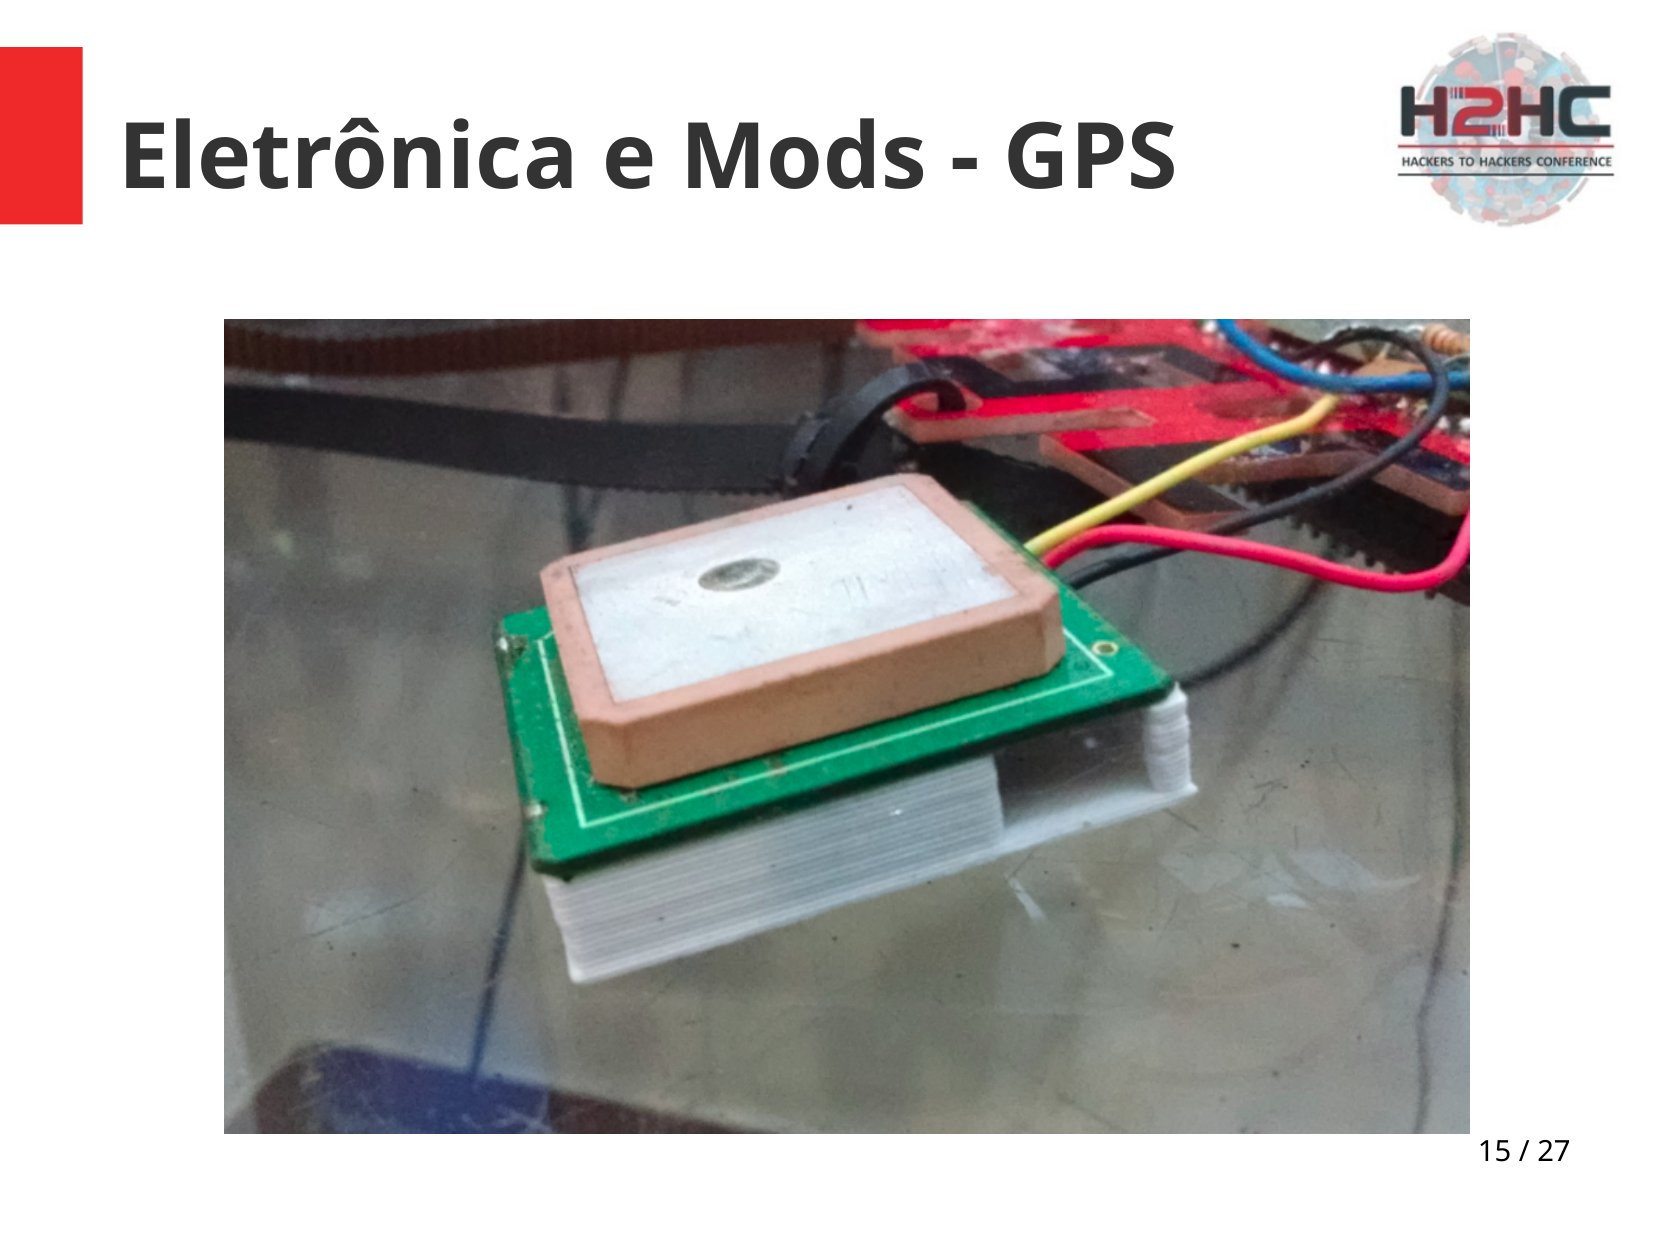

# Eletrônica e Mods - GPS
15